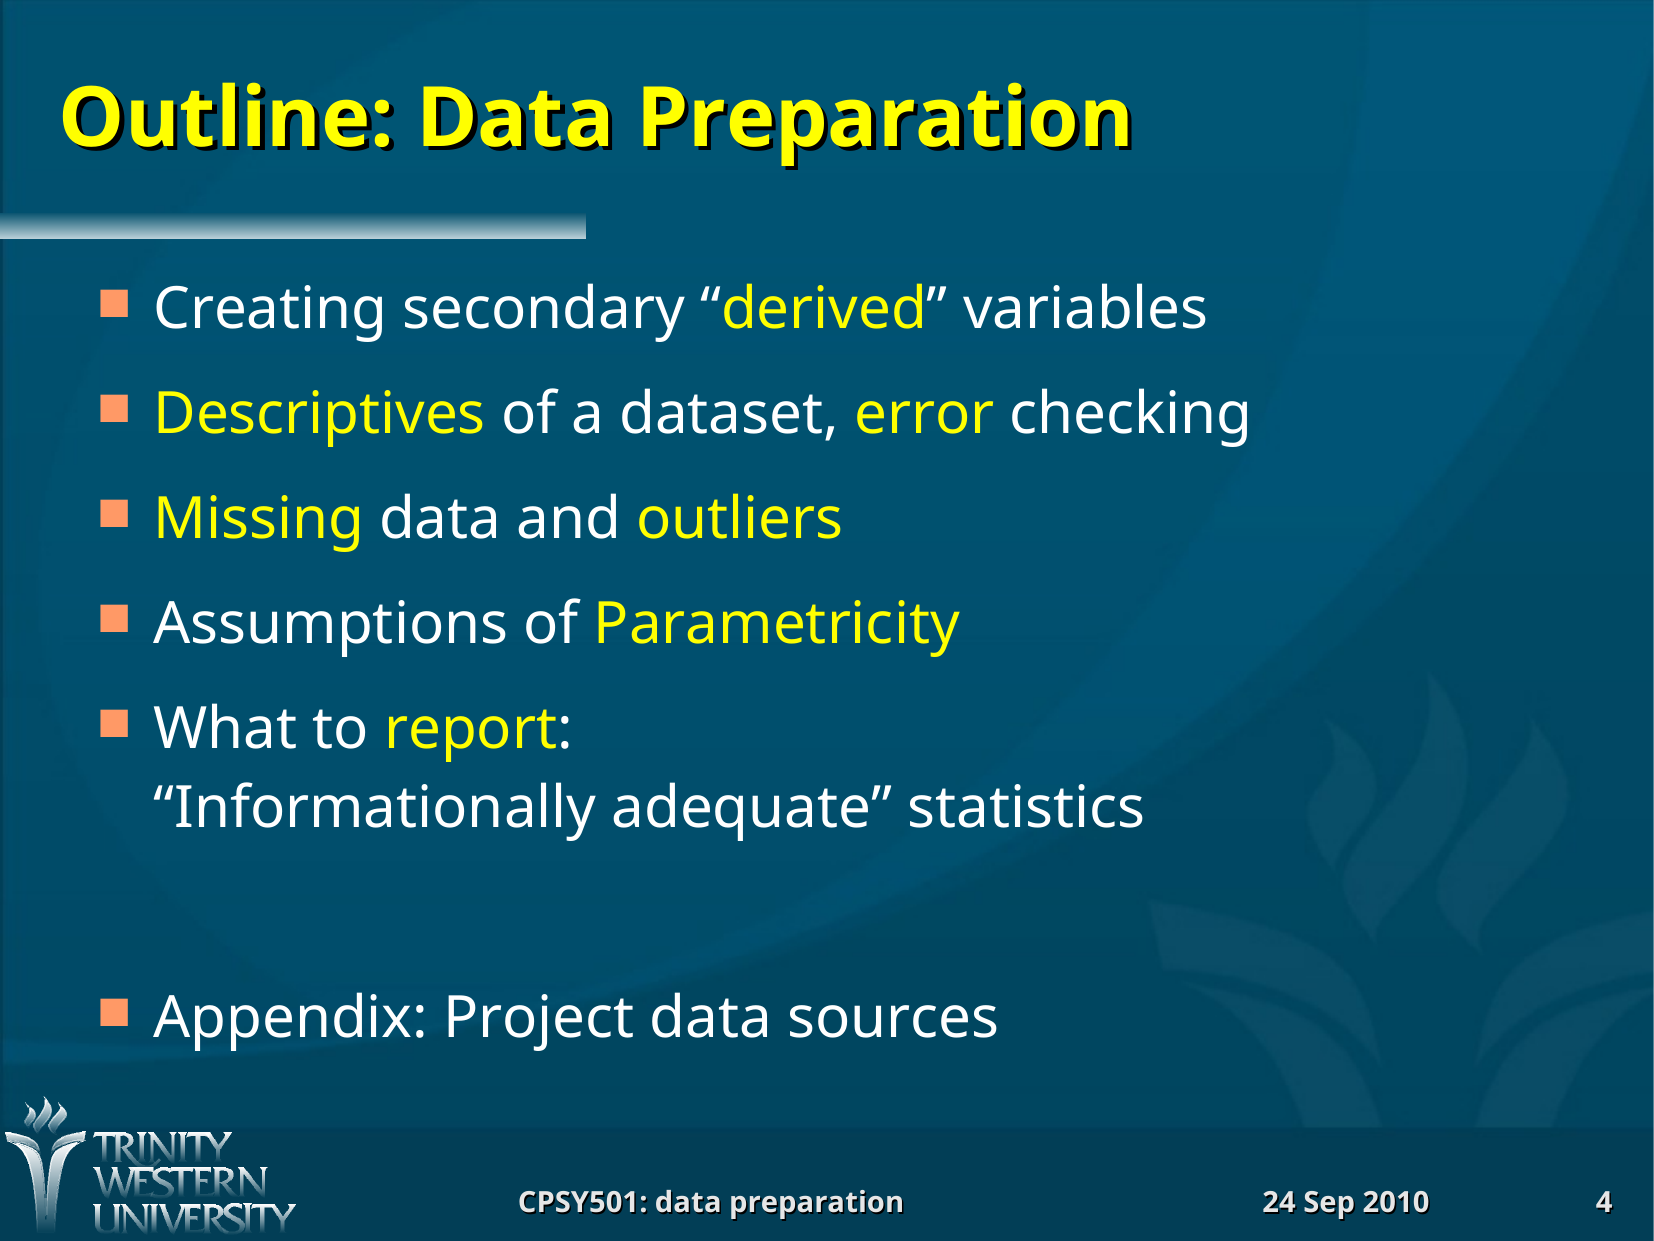

# Outline: Data Preparation
Creating secondary “derived” variables
Descriptives of a dataset, error checking
Missing data and outliers
Assumptions of Parametricity
What to report:
“Informationally adequate” statistics
Appendix: Project data sources
CPSY501: data preparation
24 Sep 2010
4